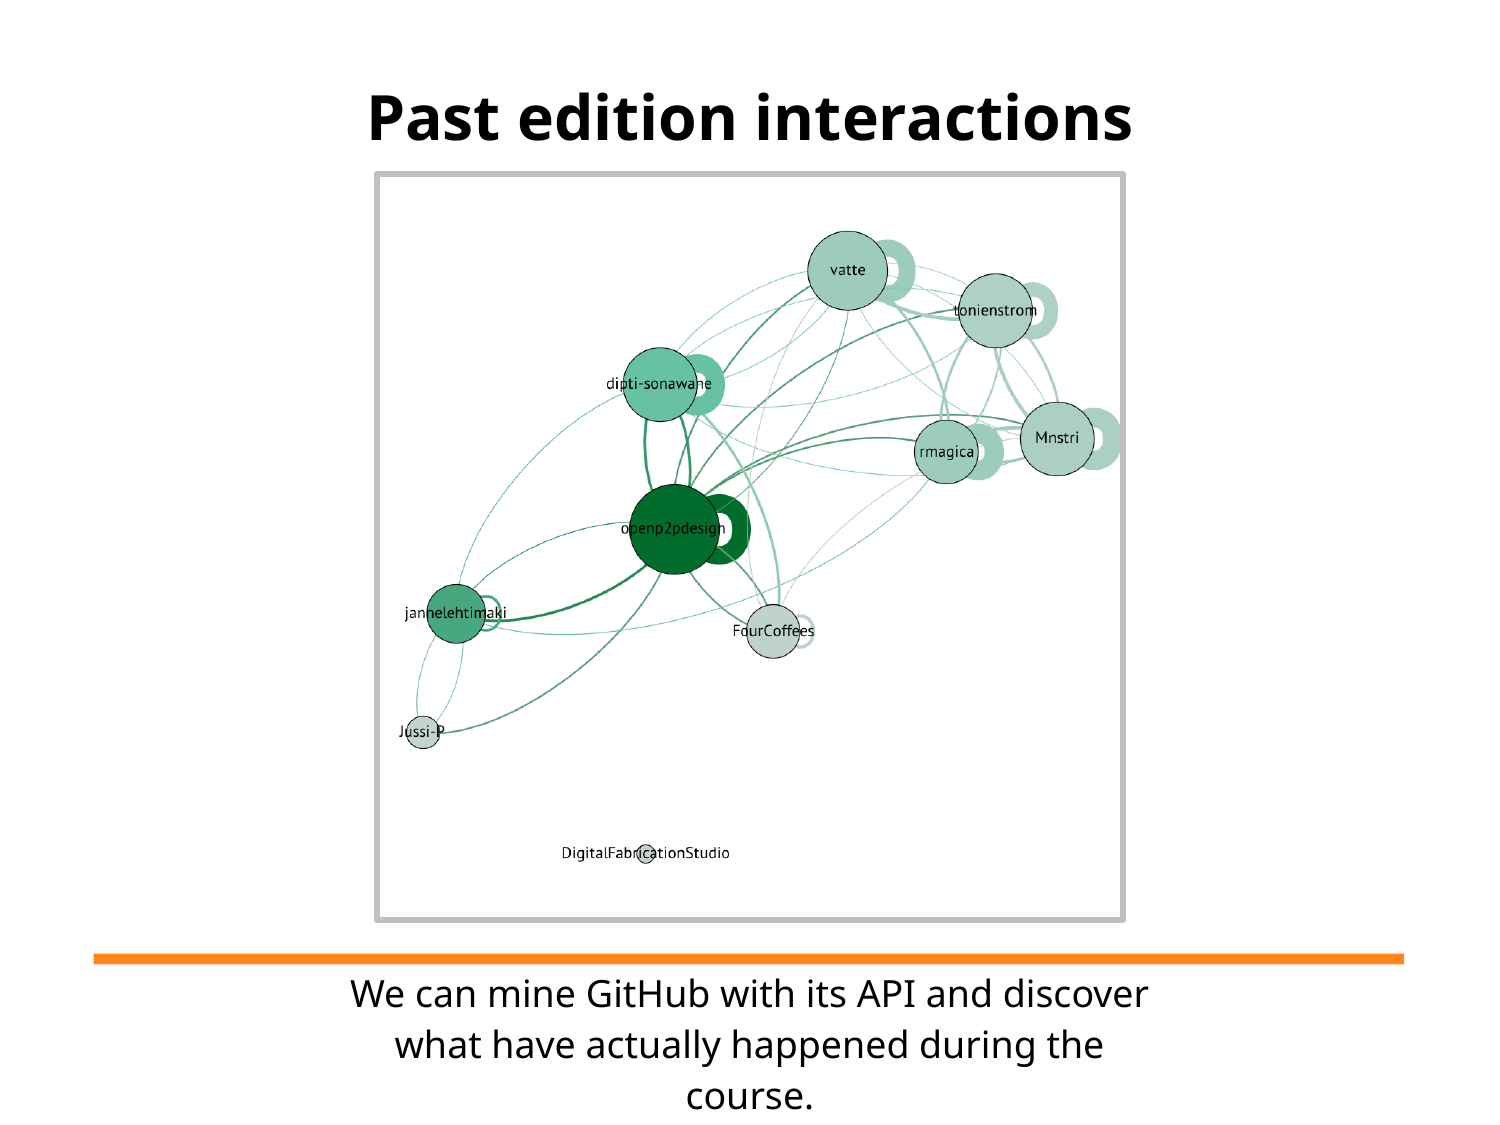

# Past edition interactions
We can mine GitHub with its API and discover what have actually happened during the course.